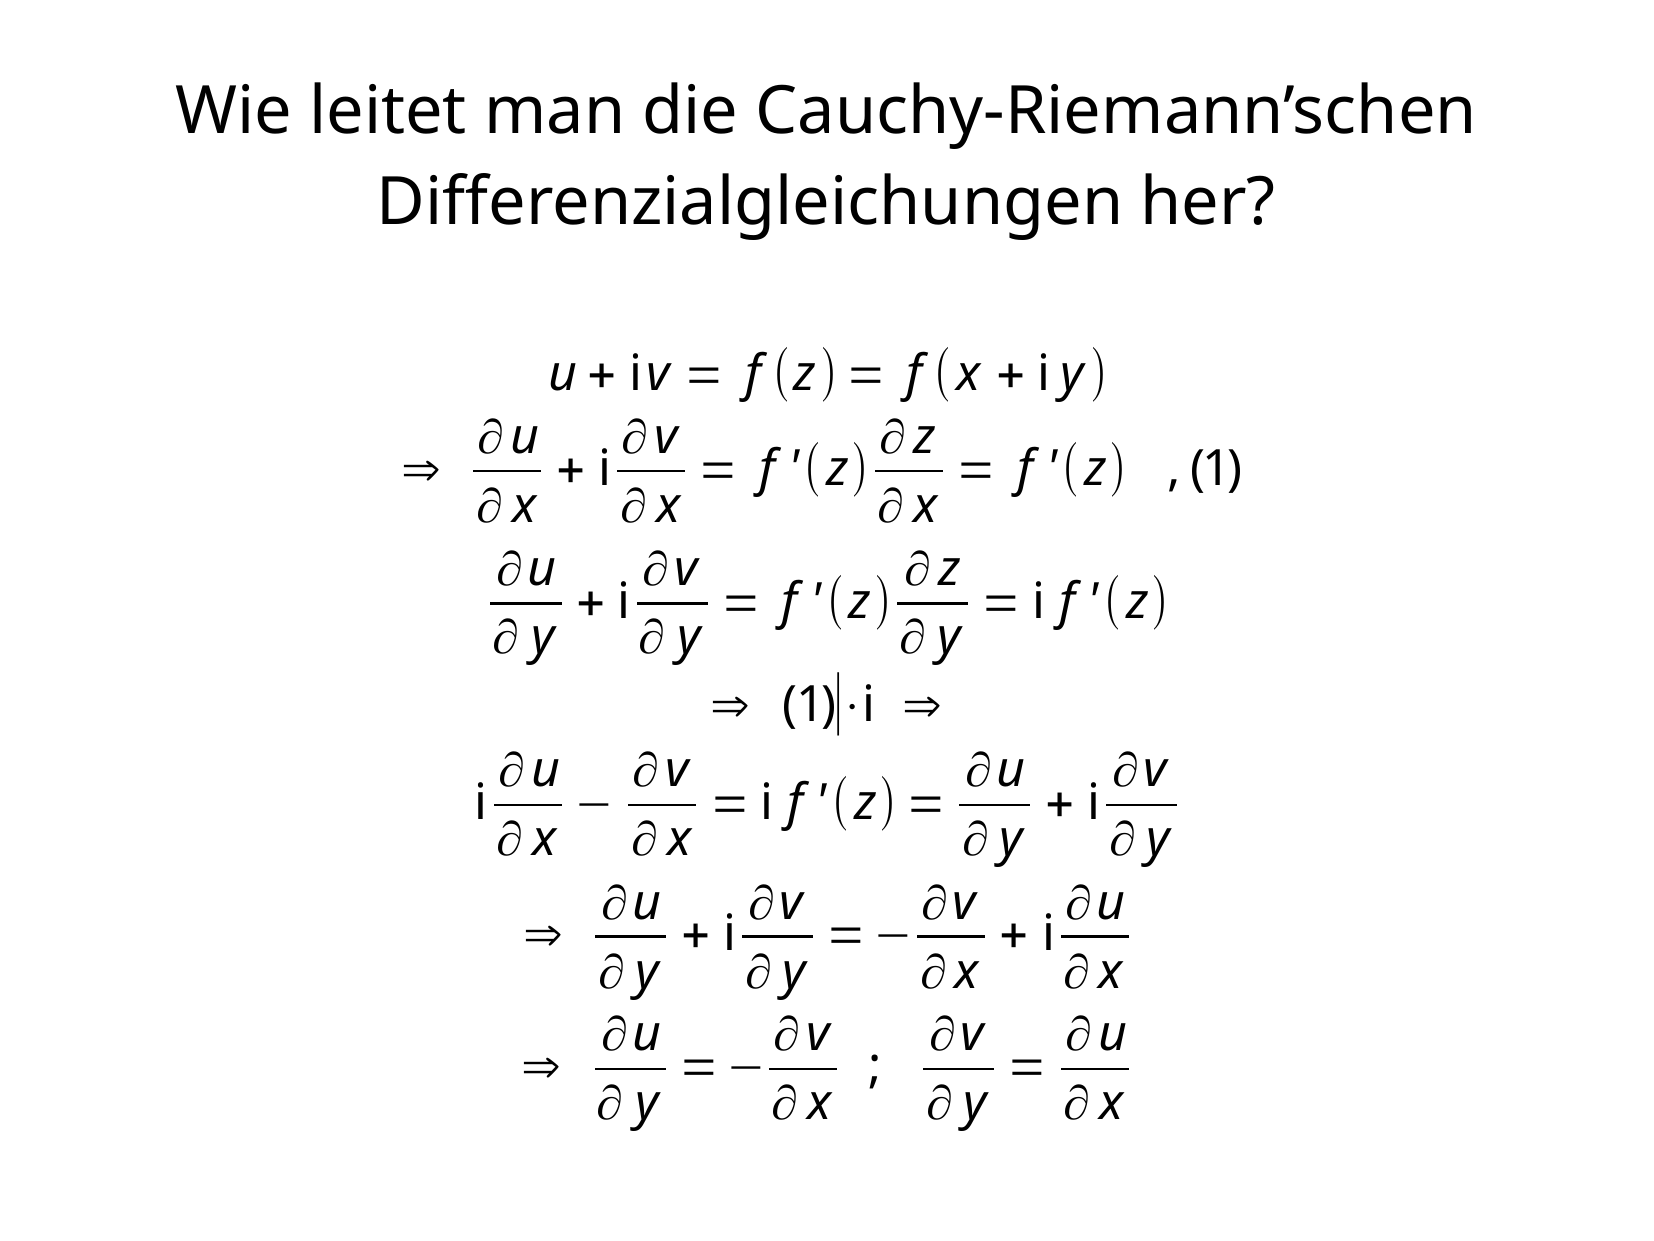

# Wie leitet man die Cauchy-Riemann’schen Differenzialgleichungen her?